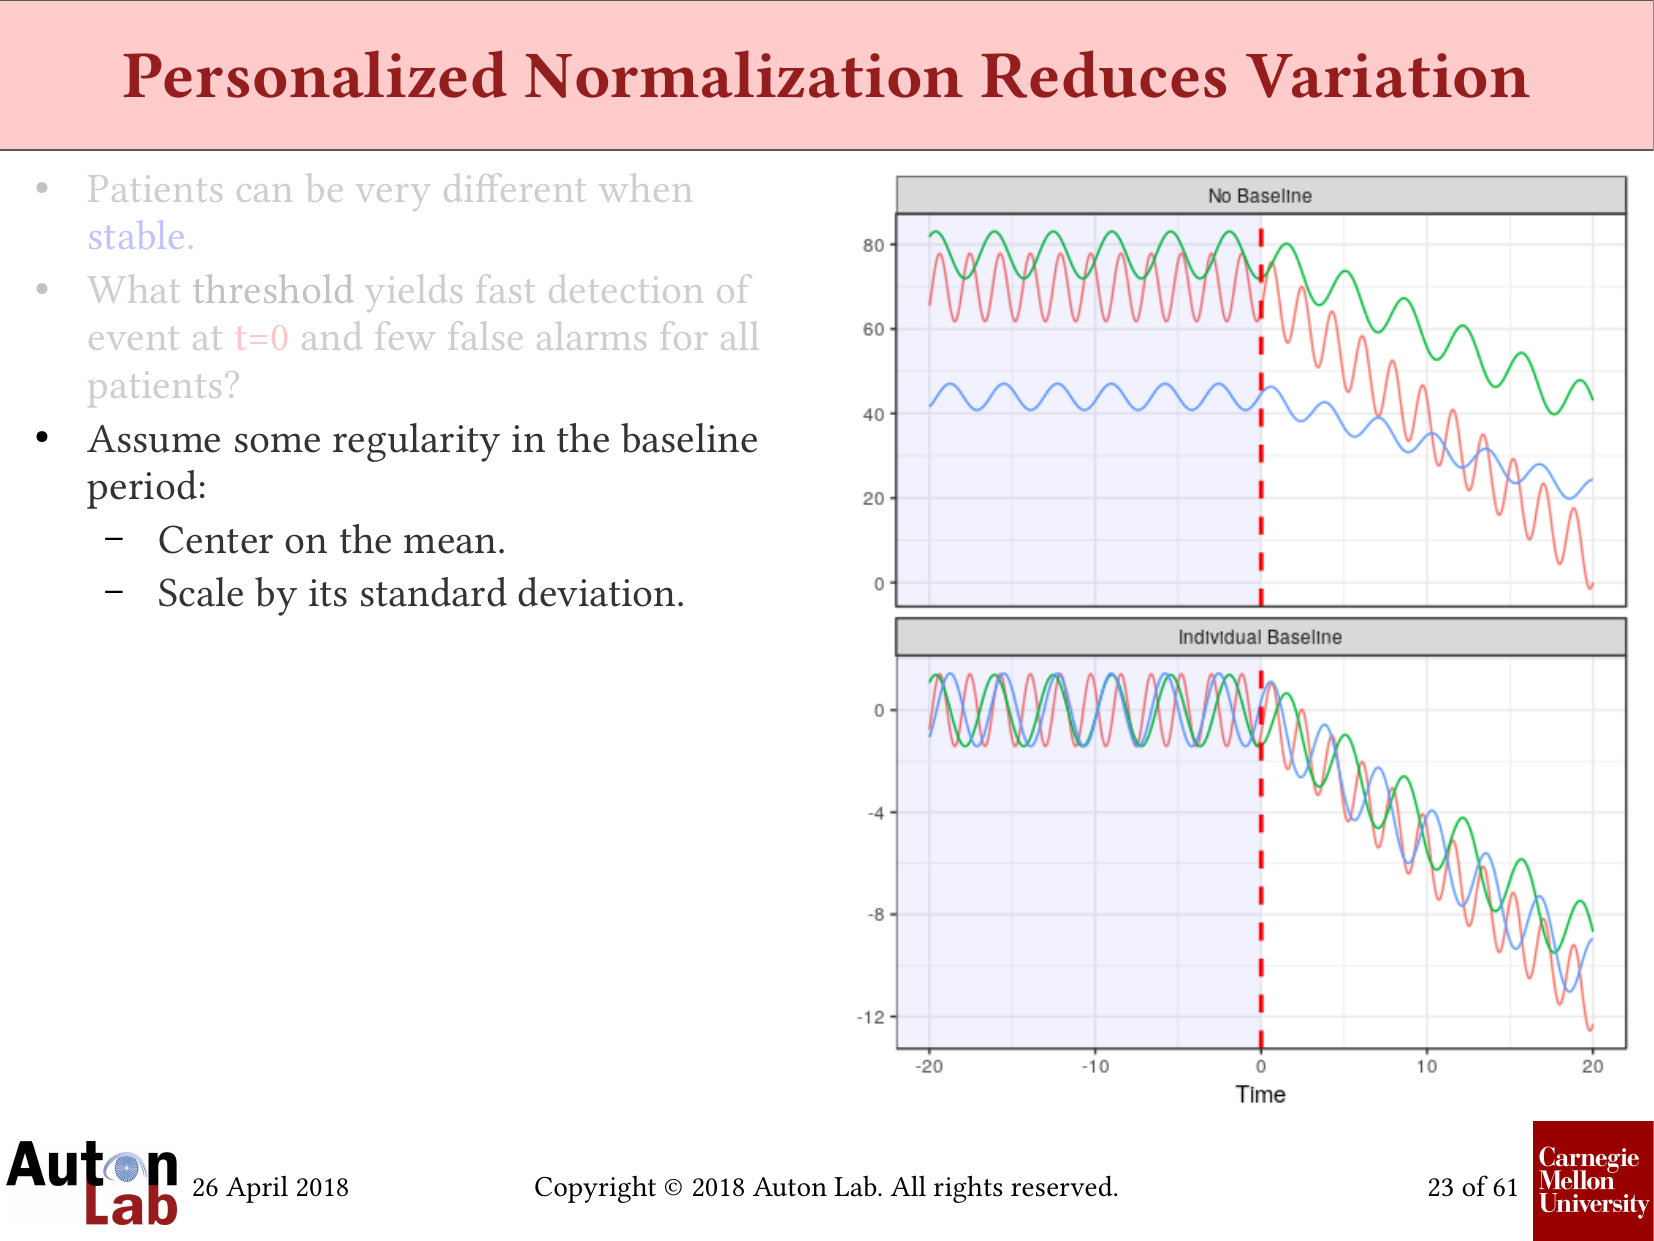

# Personalized Normalization Reduces Variation
Patients can be very different when stable.
What threshold yields fast detection of event at t=0 and few false alarms for all patients?
Assume some regularity in the baseline period:
Center on the mean.
Scale by its standard deviation.
26 April 2018
23